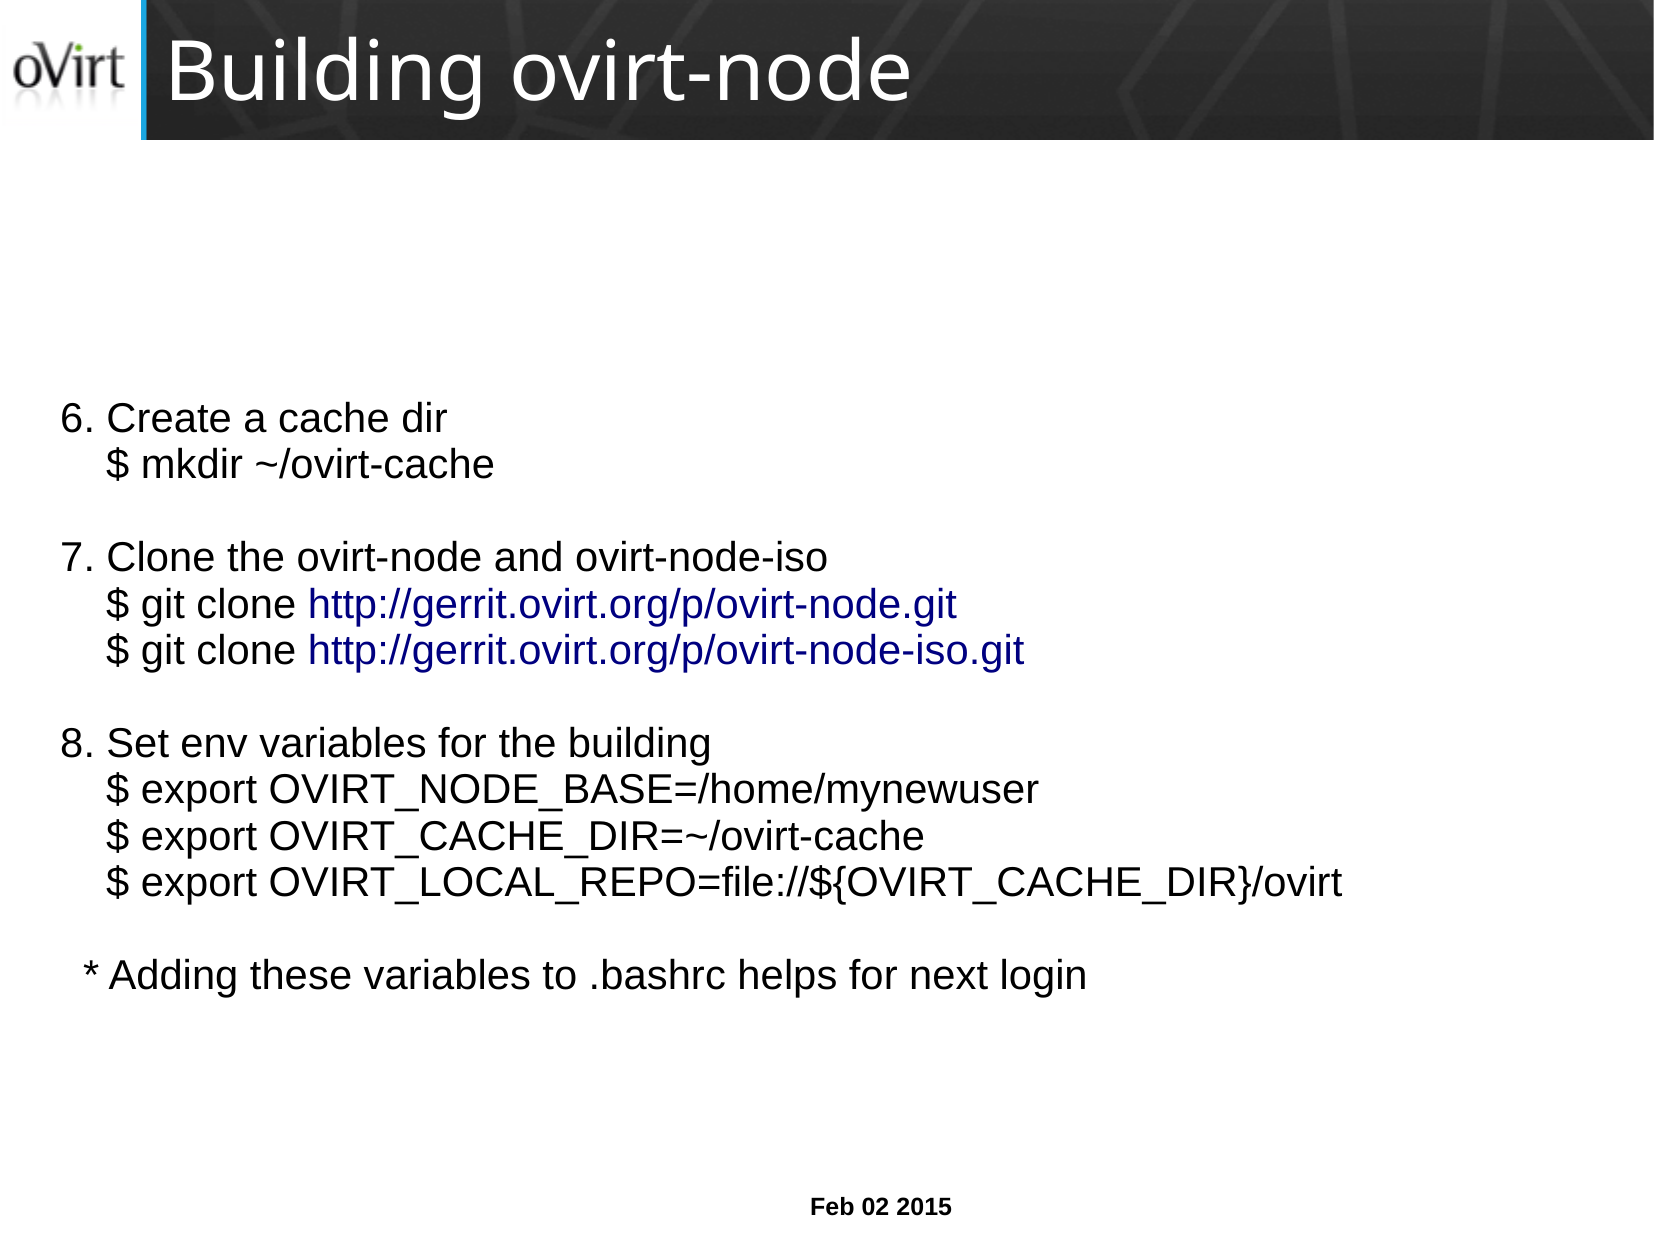

# Building ovirt-node
6. Create a cache dir
 $ mkdir ~/ovirt-cache
7. Clone the ovirt-node and ovirt-node-iso
 $ git clone http://gerrit.ovirt.org/p/ovirt-node.git
 $ git clone http://gerrit.ovirt.org/p/ovirt-node-iso.git
8. Set env variables for the building
 $ export OVIRT_NODE_BASE=/home/mynewuser
 $ export OVIRT_CACHE_DIR=~/ovirt-cache
 $ export OVIRT_LOCAL_REPO=file://${OVIRT_CACHE_DIR}/ovirt
 * Adding these variables to .bashrc helps for next login